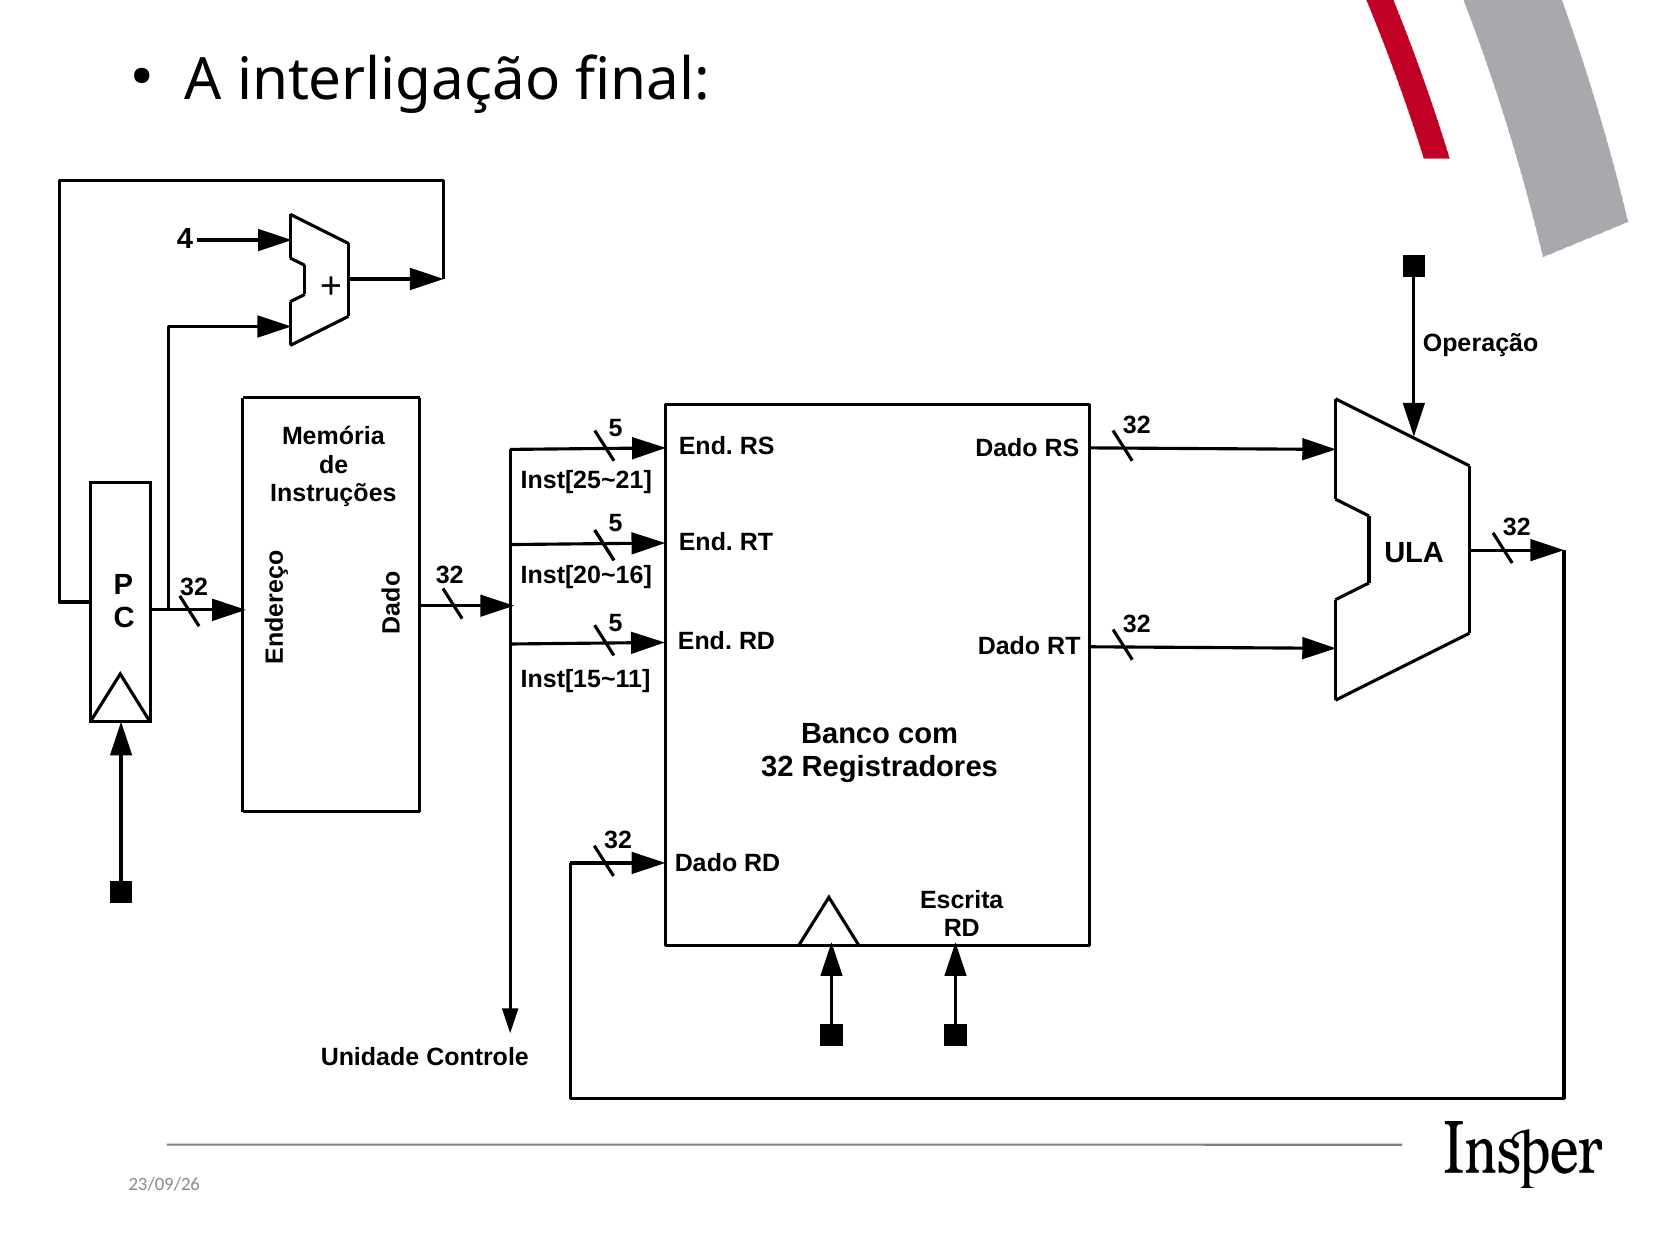

# A interligação final:
+
4
Operação
Memória
de
Instruções
32
32
Dado
Endereço
32
ULA
5
End. RS
Dado RS
Inst[25~21]
5
32
End. RT
Inst[20~16]
P
C
5
32
End. RD
Dado RT
Inst[15~11]
Banco com
32 Registradores
32
Dado RD
Escrita
RD
Unidade Controle